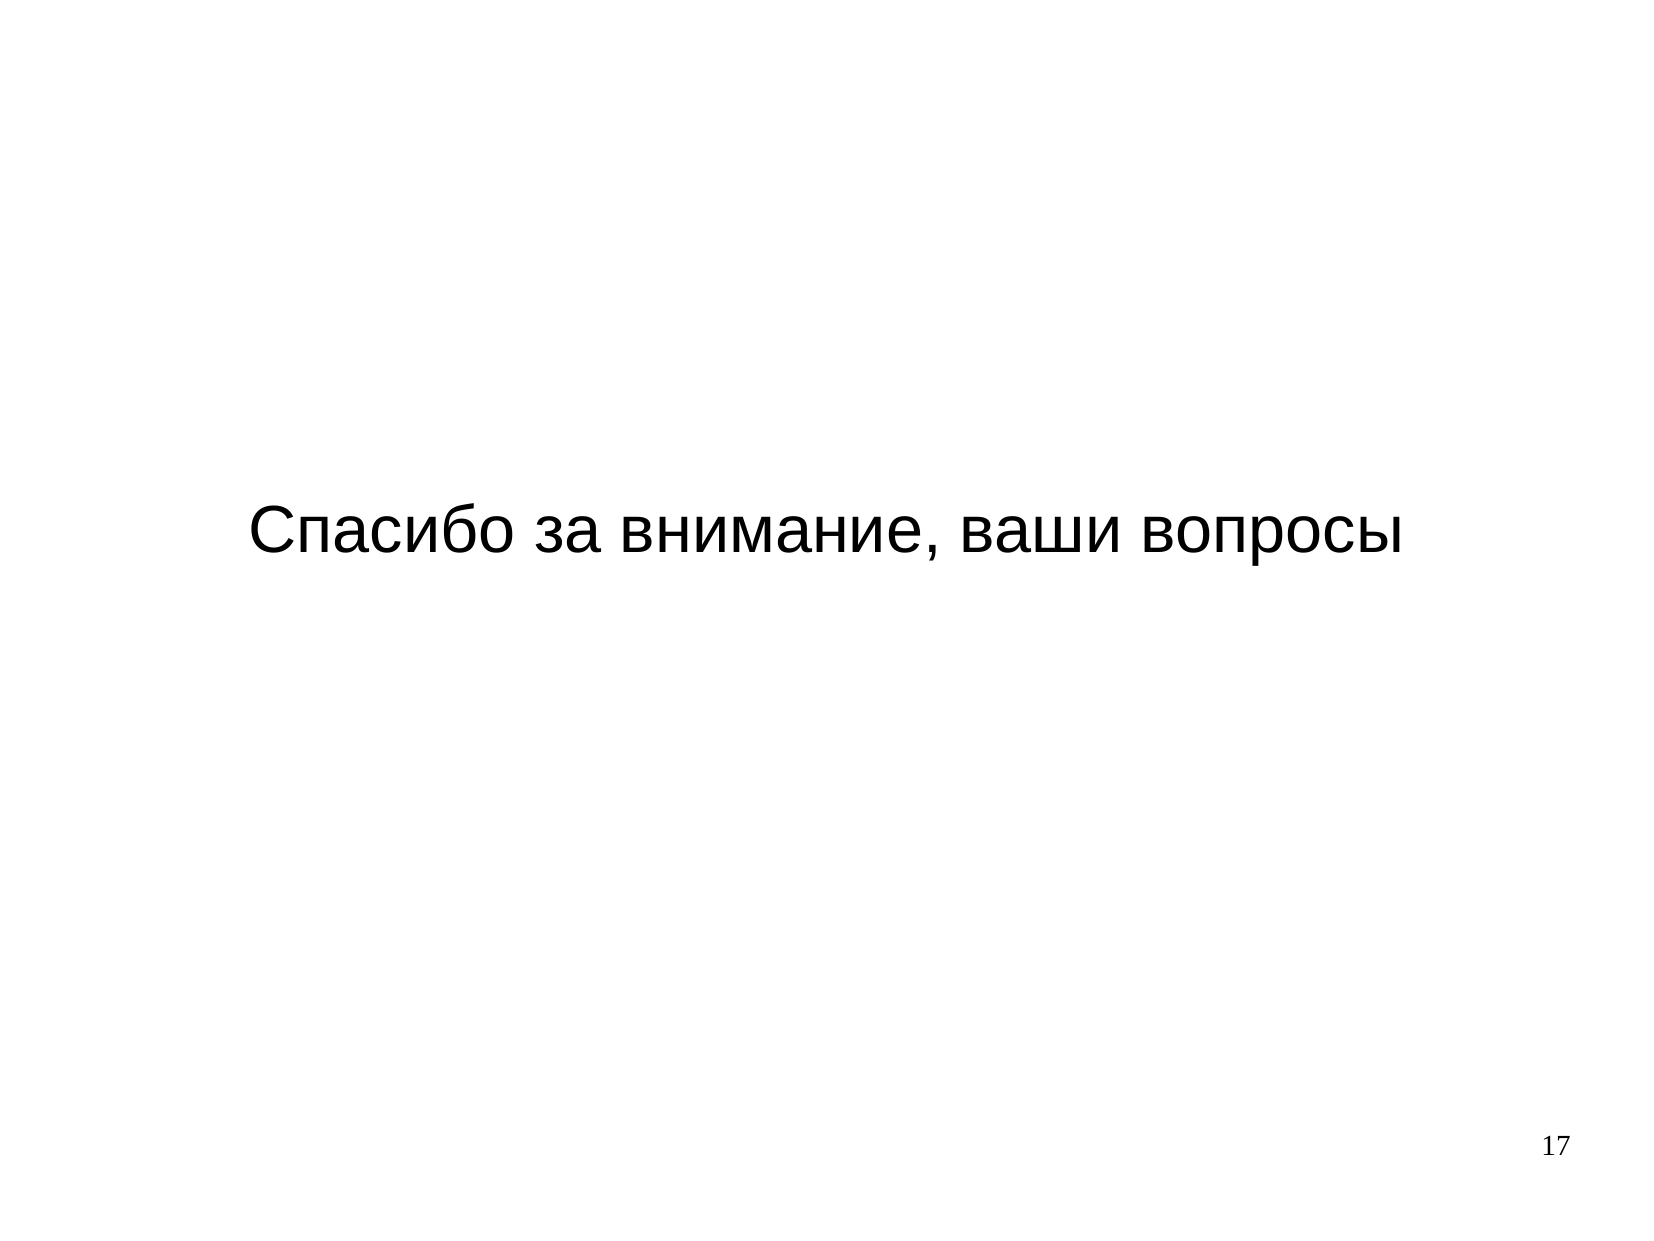

# Спасибо за внимание, ваши вопросы
17